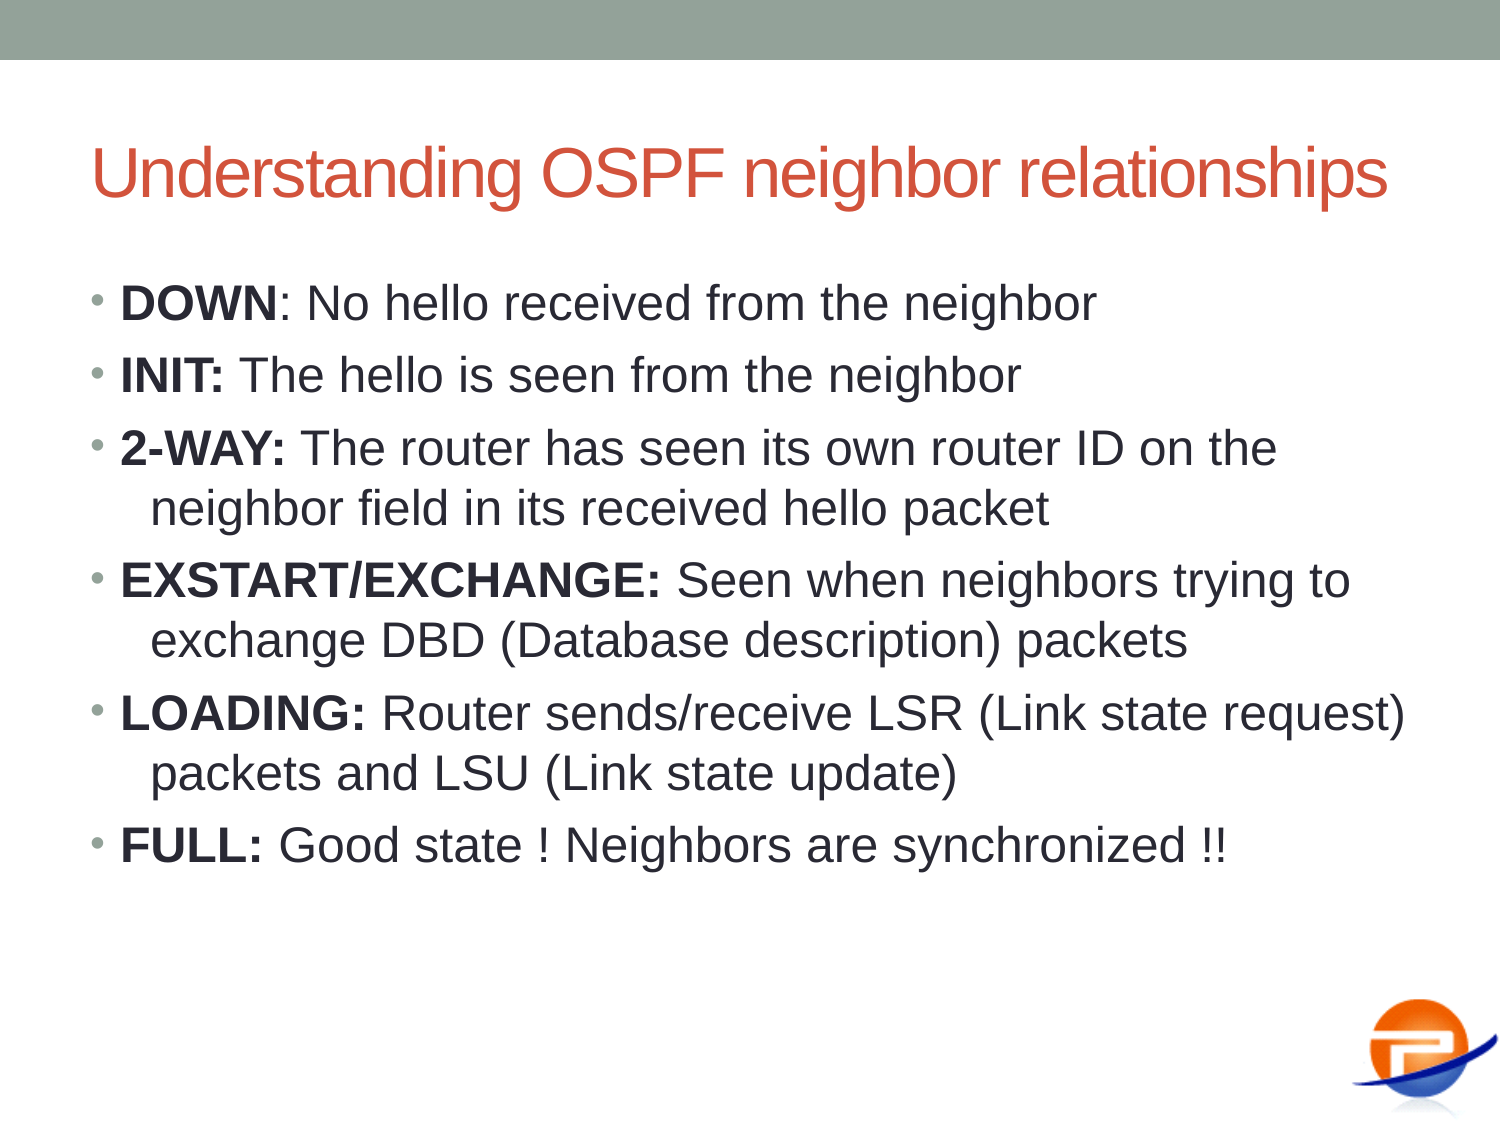

# Understanding OSPF neighbor relationships
DOWN: No hello received from the neighbor
INIT: The hello is seen from the neighbor
2-WAY: The router has seen its own router ID on the neighbor field in its received hello packet
EXSTART/EXCHANGE: Seen when neighbors trying to exchange DBD (Database description) packets
LOADING: Router sends/receive LSR (Link state request) packets and LSU (Link state update)
FULL: Good state ! Neighbors are synchronized !!